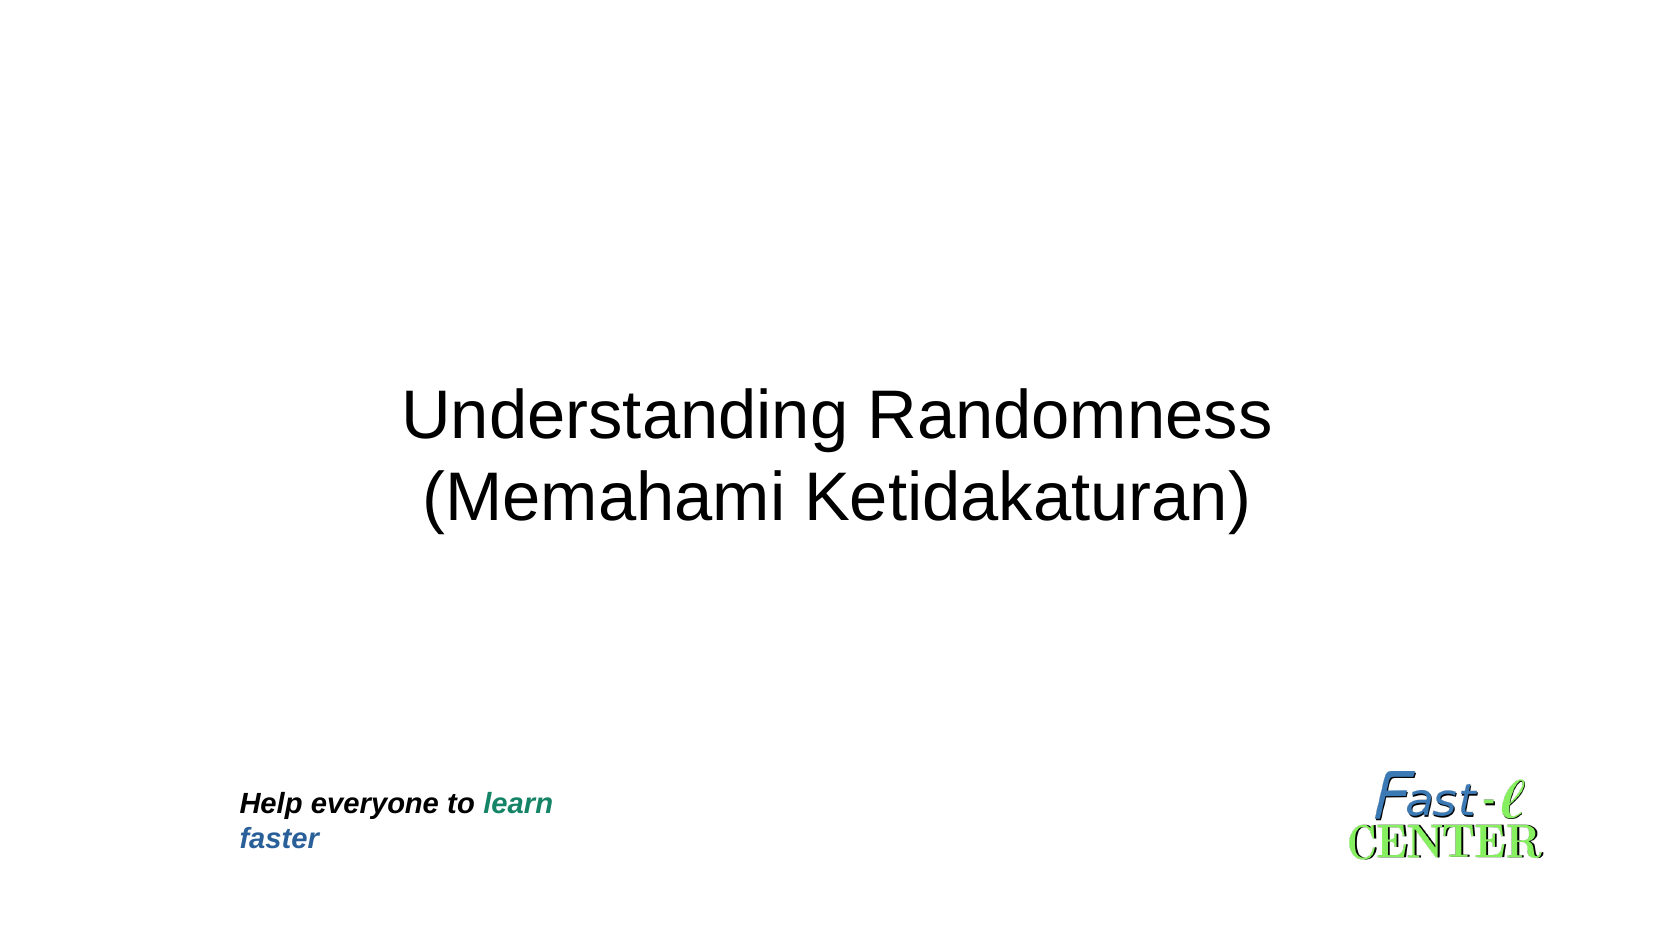

Understanding Randomness
(Memahami Ketidakaturan)
Help everyone to learn faster